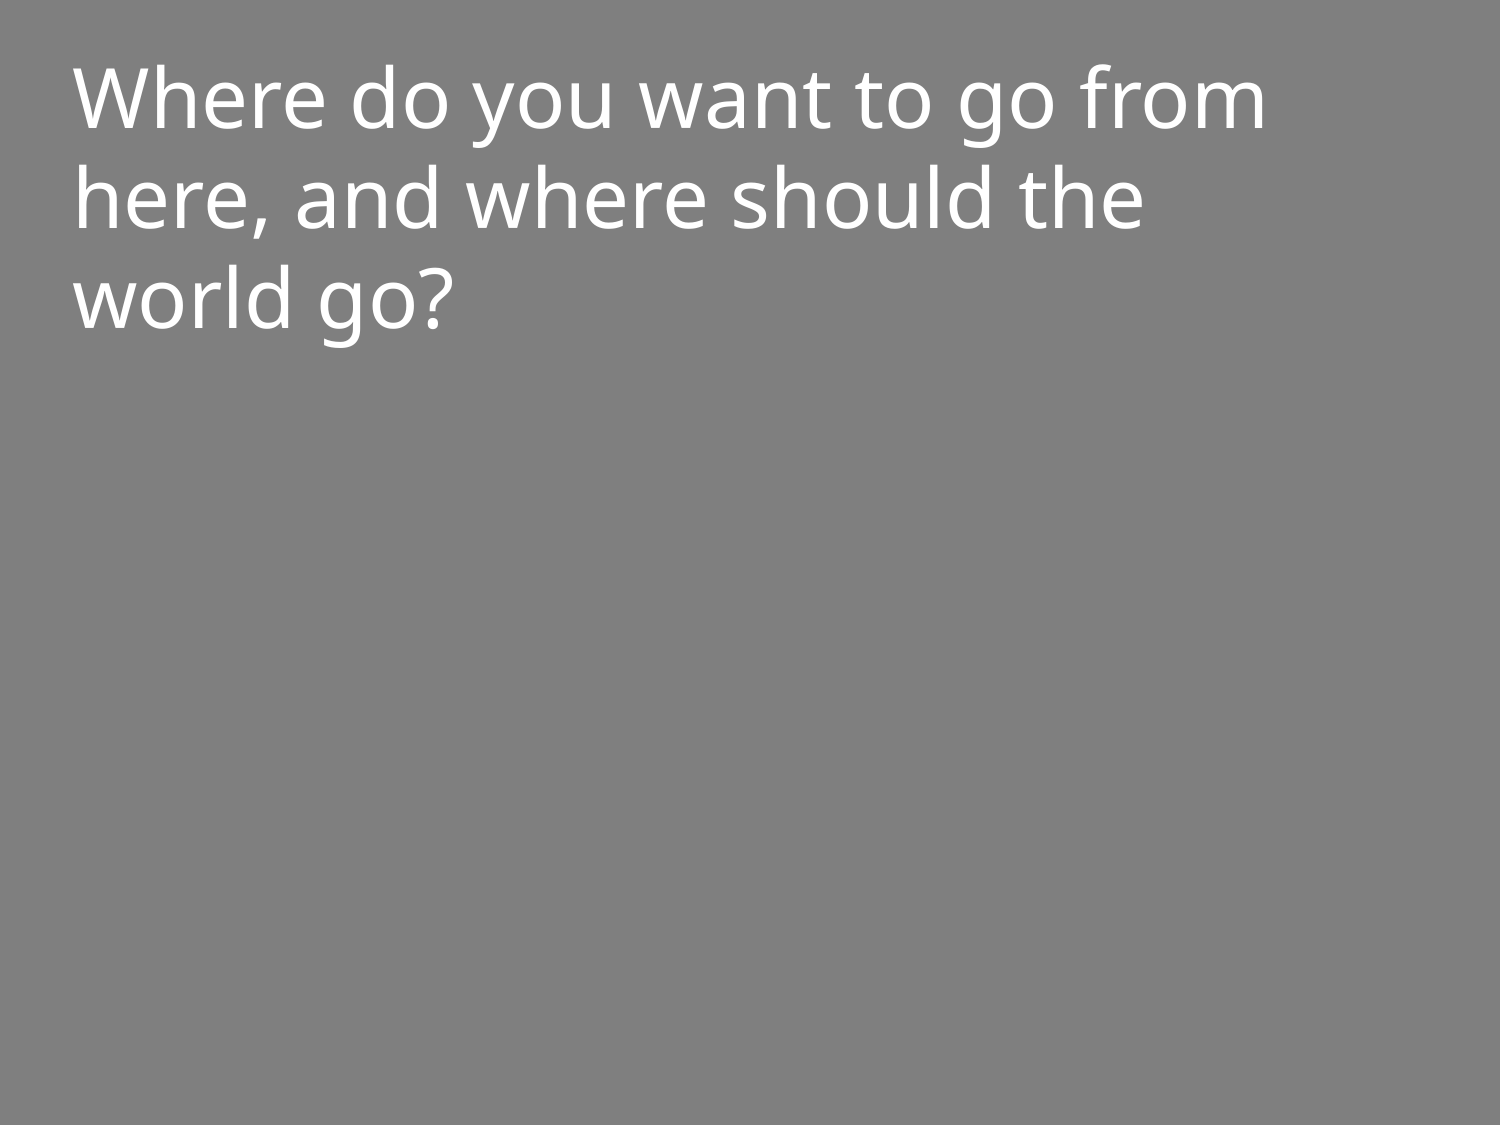

Where do you want to go from here, and where should the world go?
#